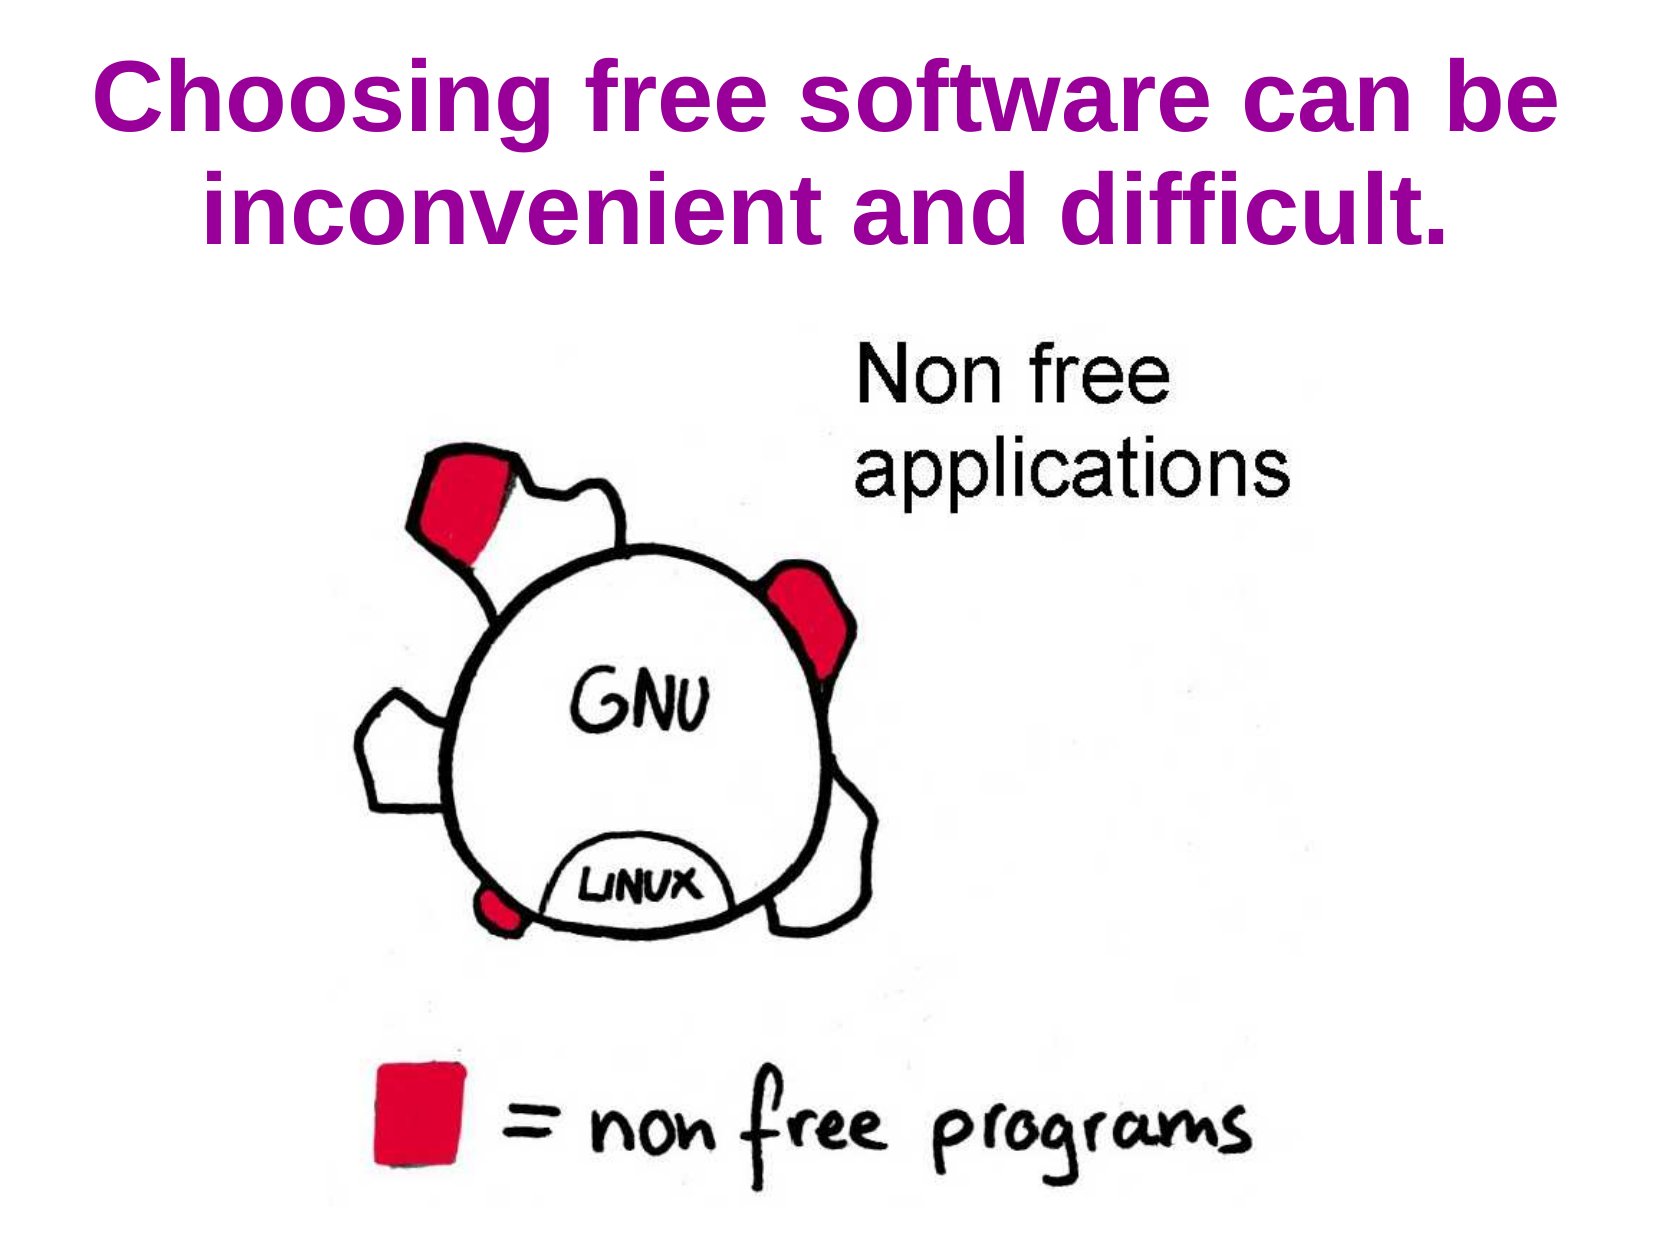

# Choosing free software can be inconvenient and difficult.